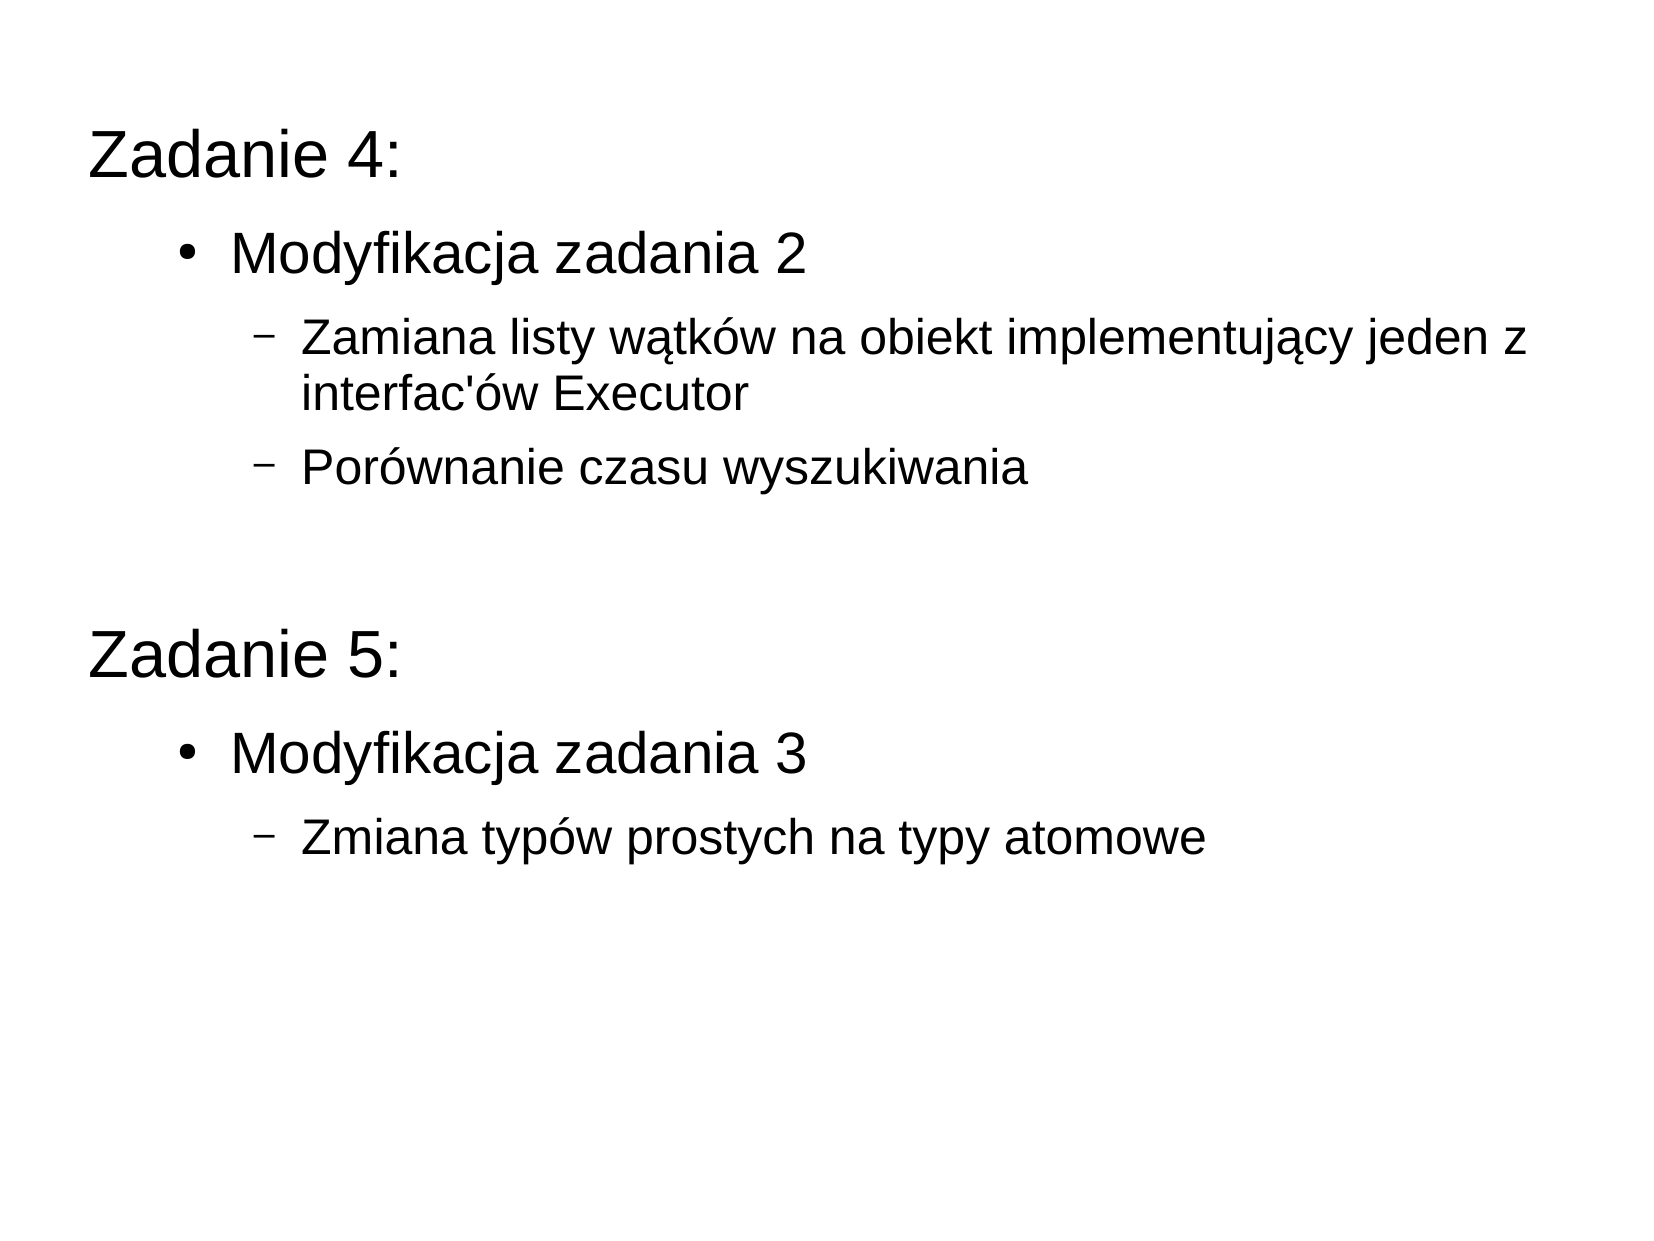

# Zadanie 4:
Modyfikacja zadania 2
Zamiana listy wątków na obiekt implementujący jeden z interfac'ów Executor
Porównanie czasu wyszukiwania
Zadanie 5:
Modyfikacja zadania 3
Zmiana typów prostych na typy atomowe